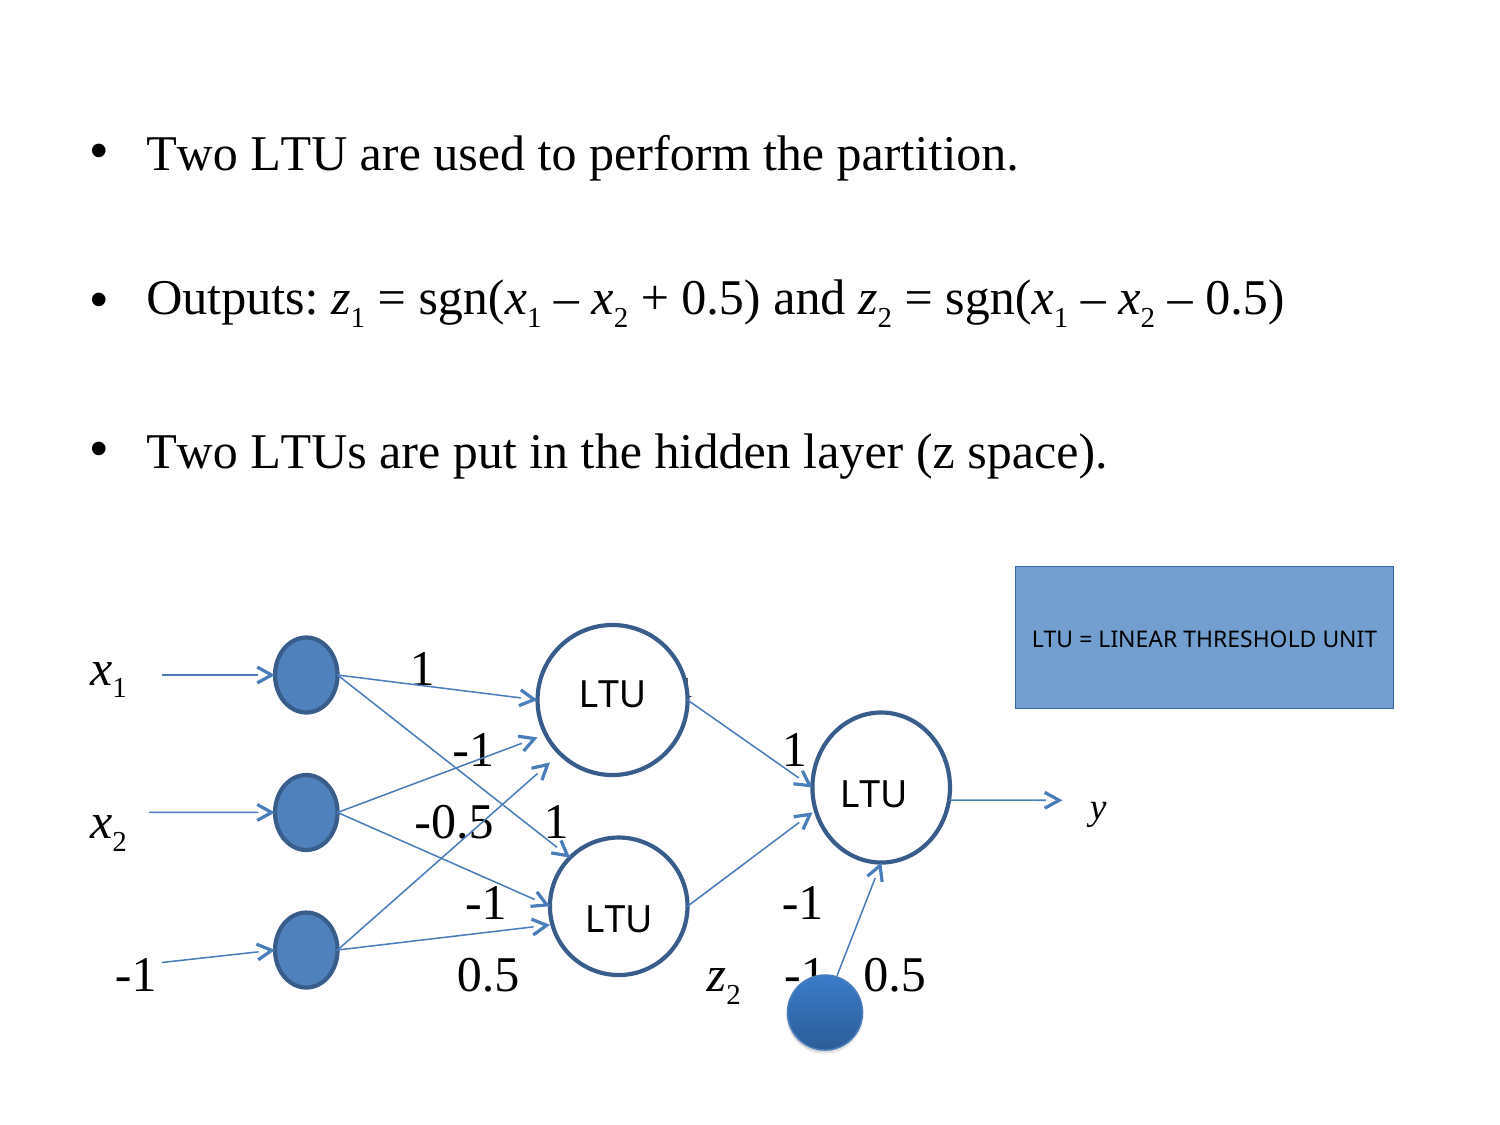

# Two LTU are used to perform the partition.
Outputs: z1 = sgn(x1 – x2 + 0.5) and z2 = sgn(x1 – x2 – 0.5)
Two LTUs are put in the hidden layer (z space).
x1 1 z1
 -1 1
x2 -0.5 1
 -1 -1
 -1 0.5 z2 -1 0.5
LTU = LINEAR THRESHOLD UNIT
LTU
LTU
y
LTU